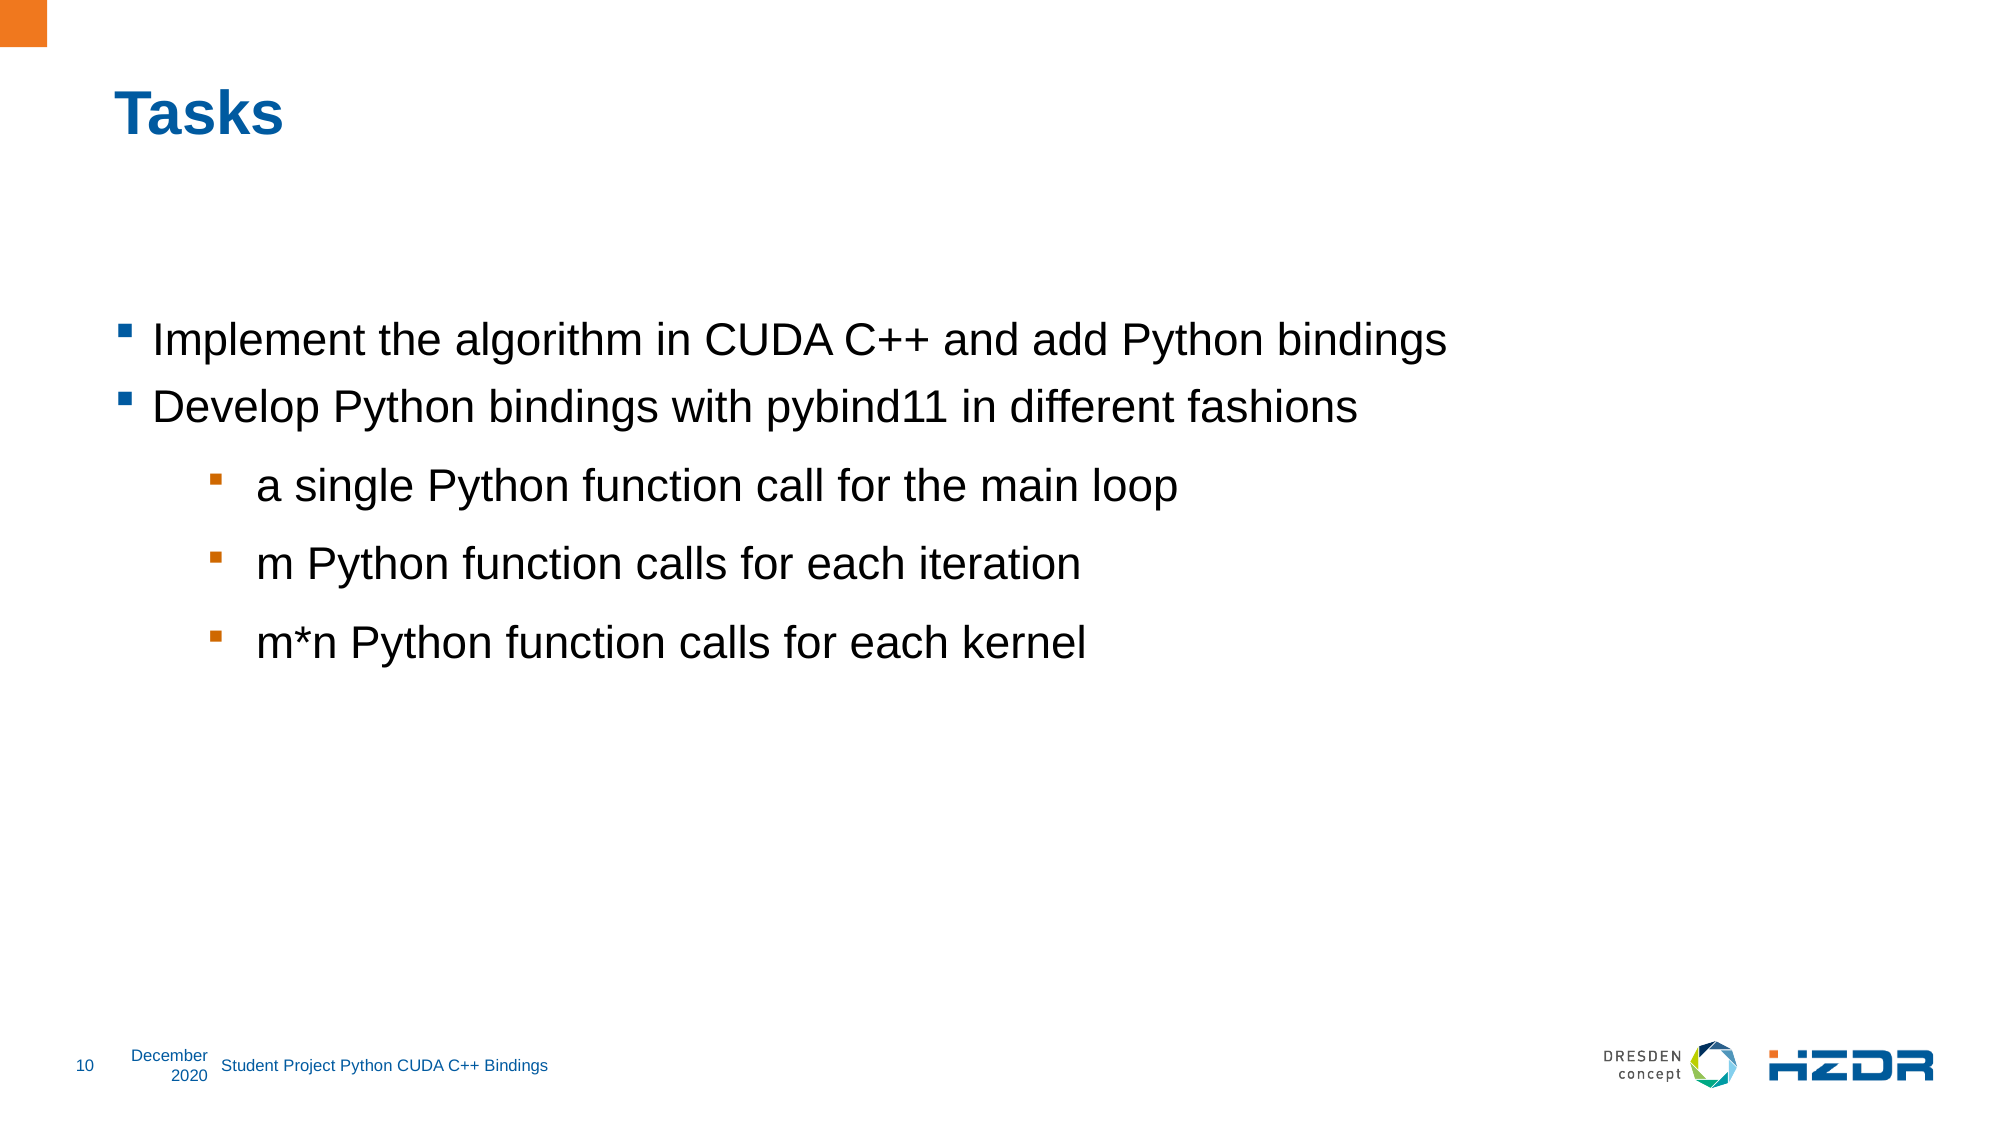

# Tasks
Implement the algorithm in CUDA C++ and add Python bindings
Develop Python bindings with pybind11 in different fashions
a single Python function call for the main loop
m Python function calls for each iteration
m*n Python function calls for each kernel
December 2020
Student Project Python CUDA C++ Bindings